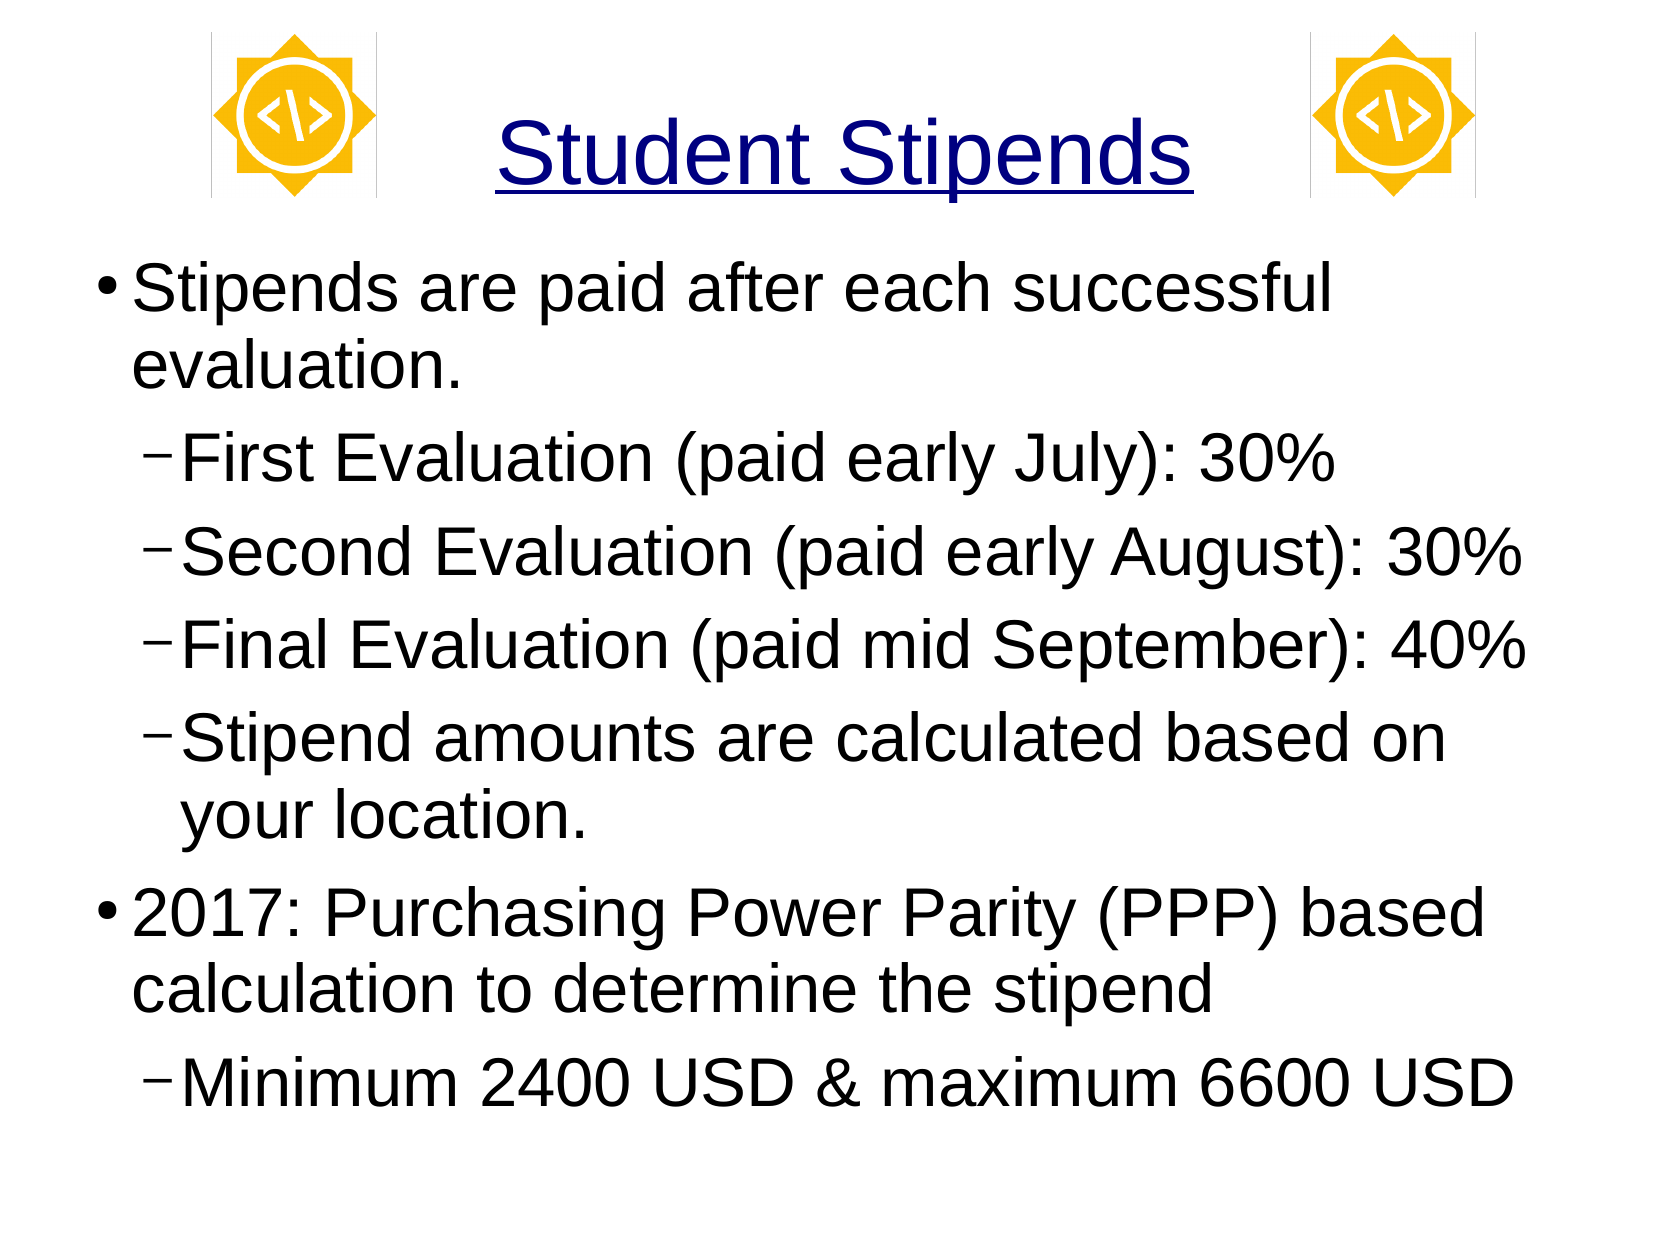

# Student Stipends
Stipends are paid after each successful evaluation.
First Evaluation (paid early July): 30%
Second Evaluation (paid early August): 30%
Final Evaluation (paid mid September): 40%
Stipend amounts are calculated based on your location.
2017: Purchasing Power Parity (PPP) based calculation to determine the stipend
Minimum 2400 USD & maximum 6600 USD